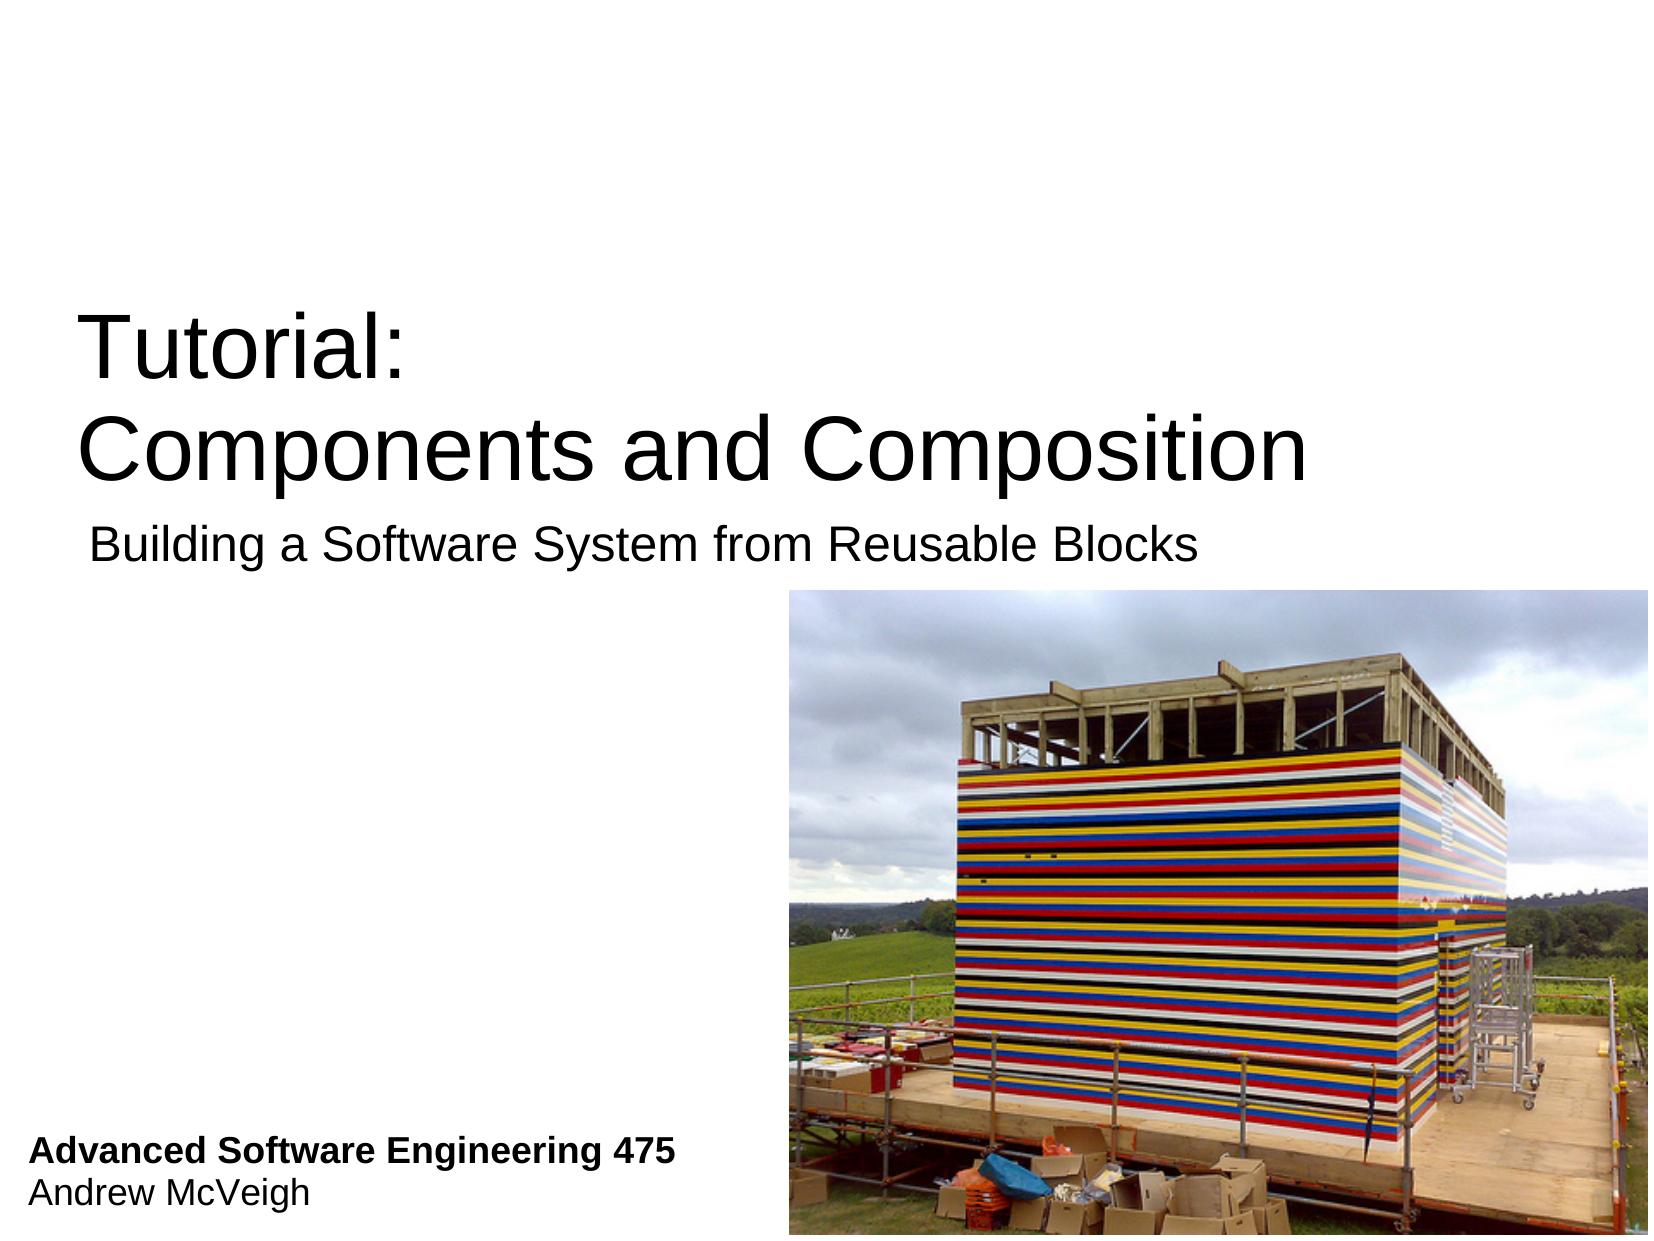

# Tutorial: Components and Composition
Building a Software System from Reusable Blocks
Advanced Software Engineering 475
Andrew McVeigh
1